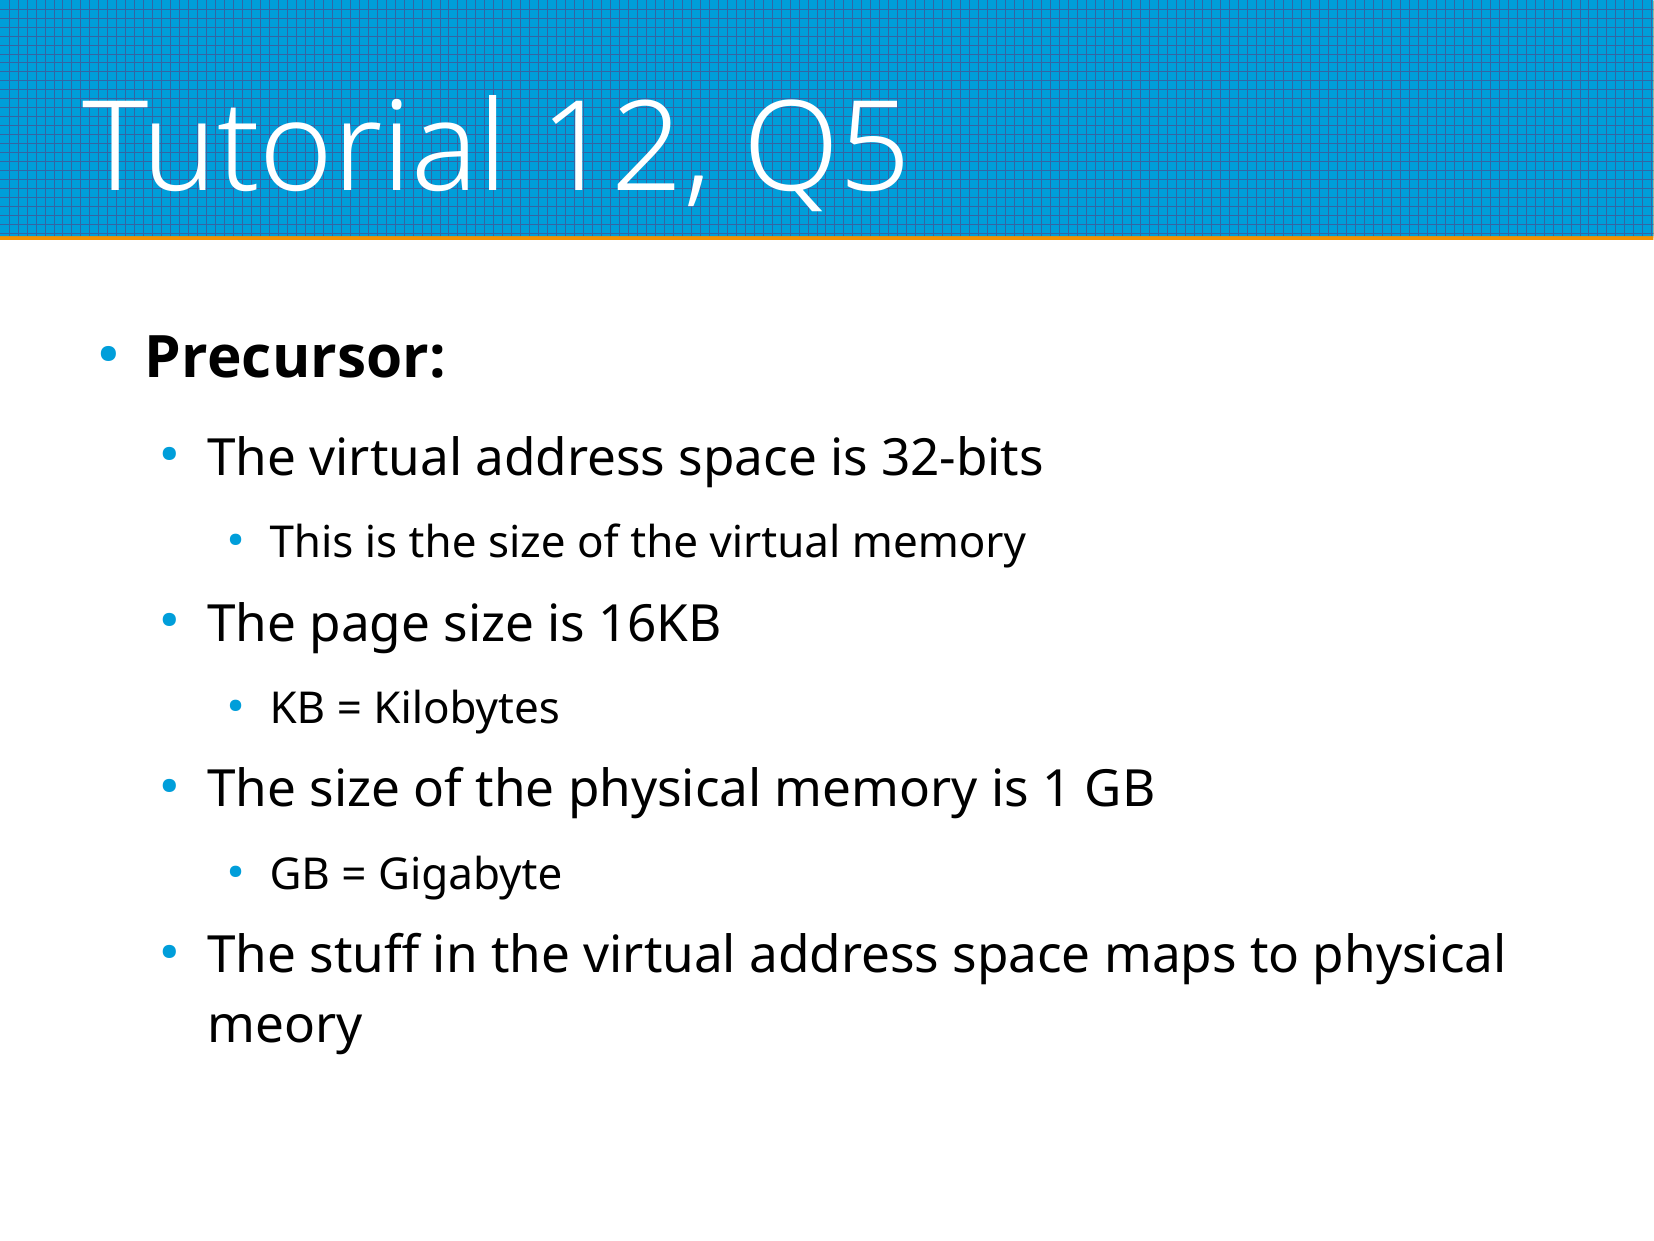

# Tutorial 12, Q5
Precursor:
The virtual address space is 32-bits
This is the size of the virtual memory
The page size is 16KB
KB = Kilobytes
The size of the physical memory is 1 GB
GB = Gigabyte
The stuff in the virtual address space maps to physical meory